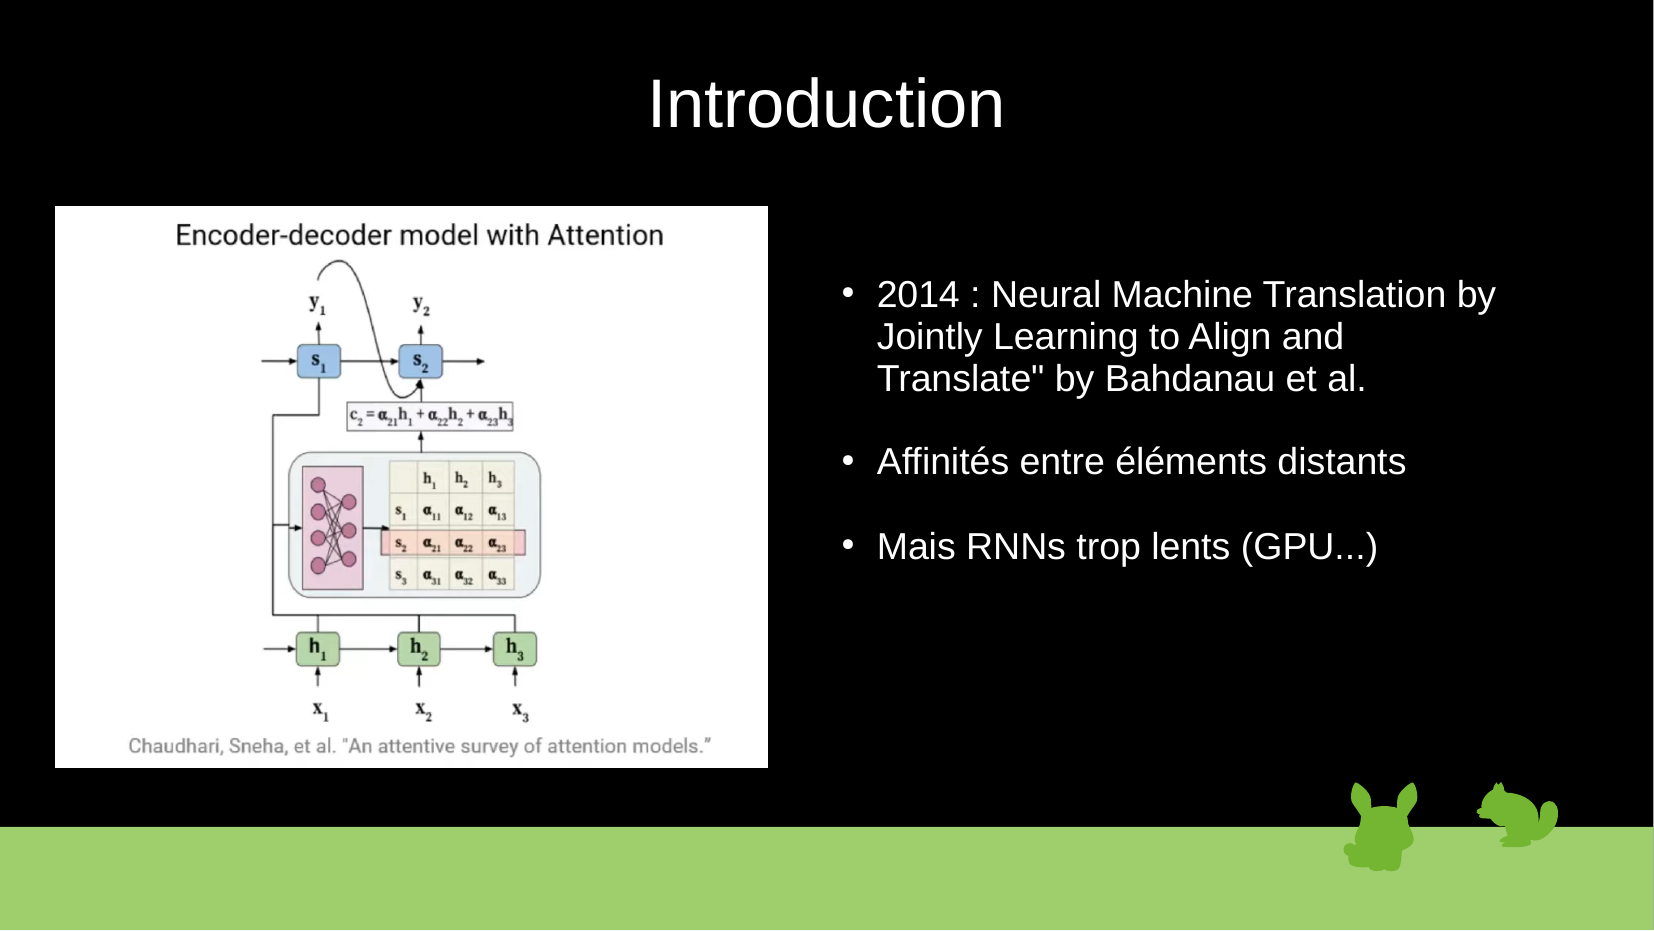

# Introduction
2014 : Neural Machine Translation by Jointly Learning to Align and Translate" by Bahdanau et al.
Affinités entre éléments distants
Mais RNNs trop lents (GPU...)